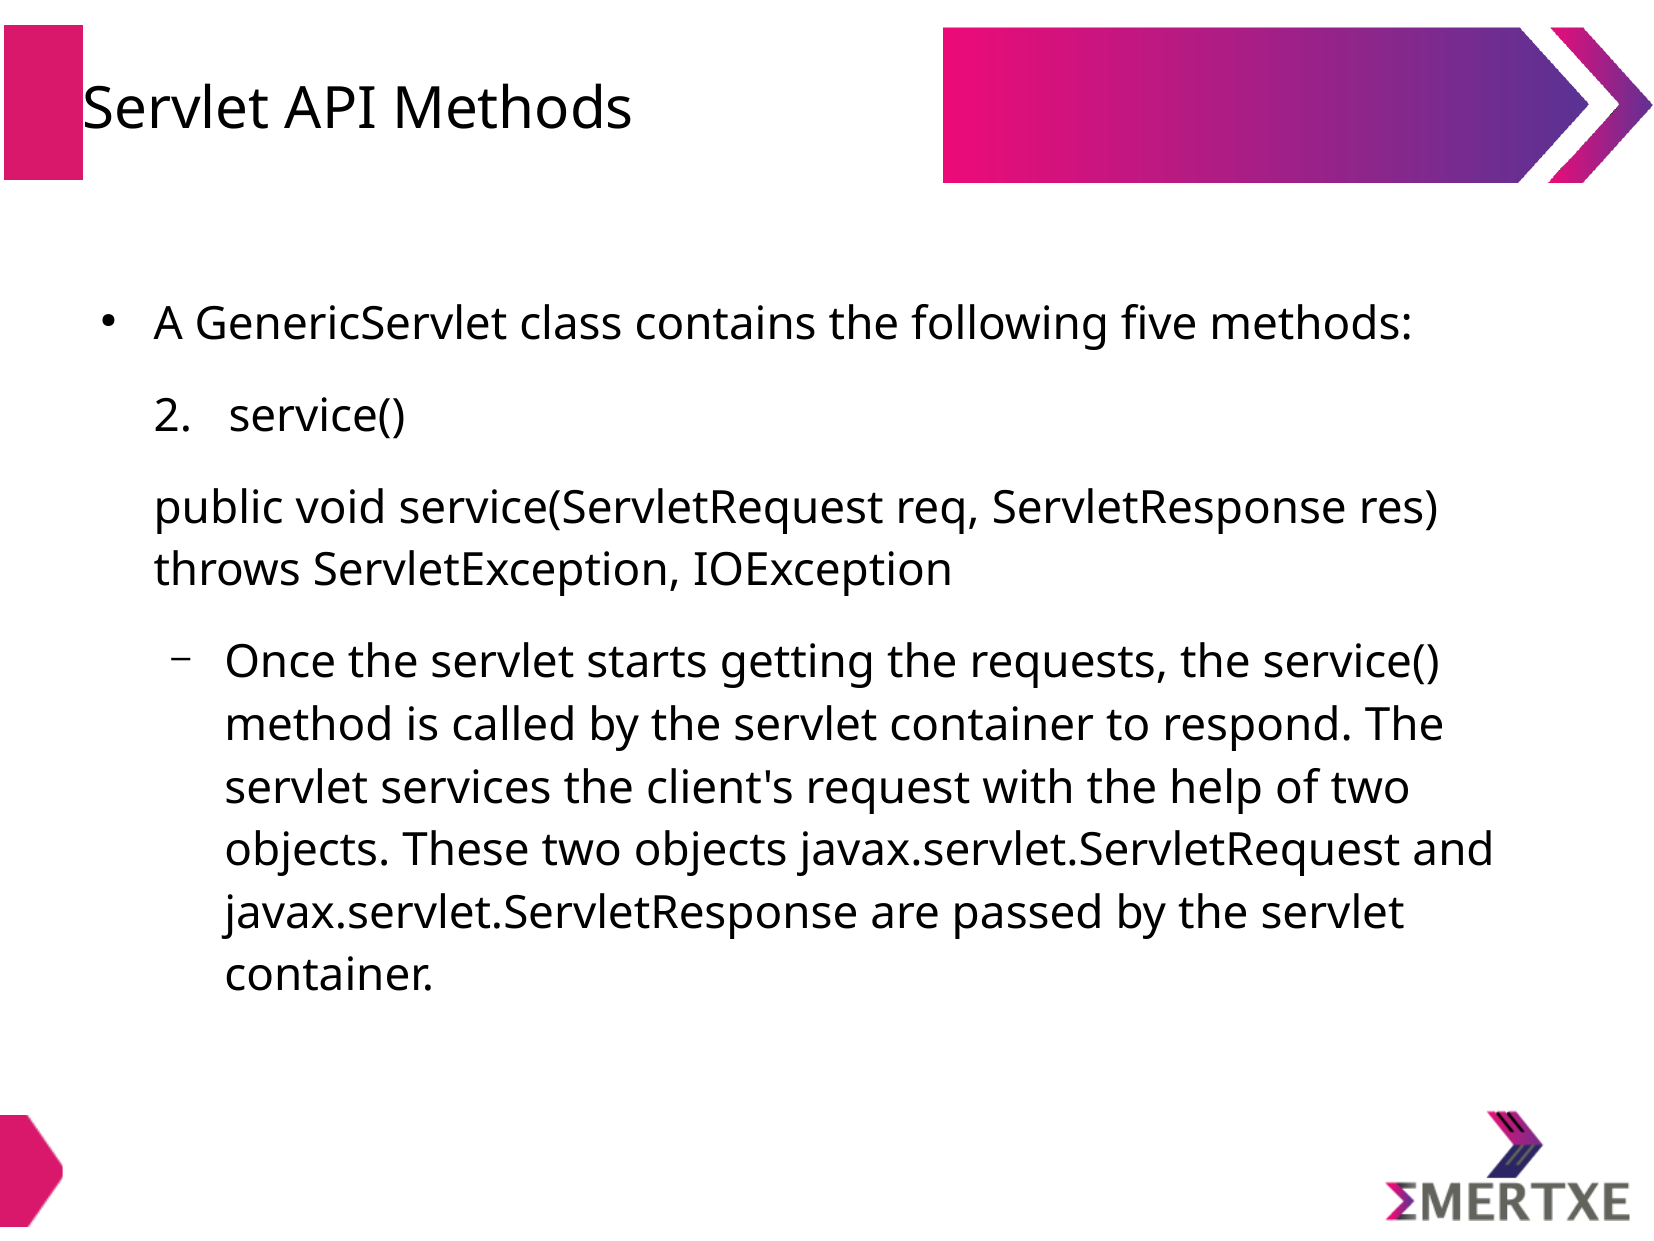

# Servlet API Methods
A GenericServlet class contains the following five methods:
2.	service()
public void service(ServletRequest req, ServletResponse res) throws ServletException, IOException
Once the servlet starts getting the requests, the service() method is called by the servlet container to respond. The servlet services the client's request with the help of two objects. These two objects javax.servlet.ServletRequest and javax.servlet.ServletResponse are passed by the servlet container.